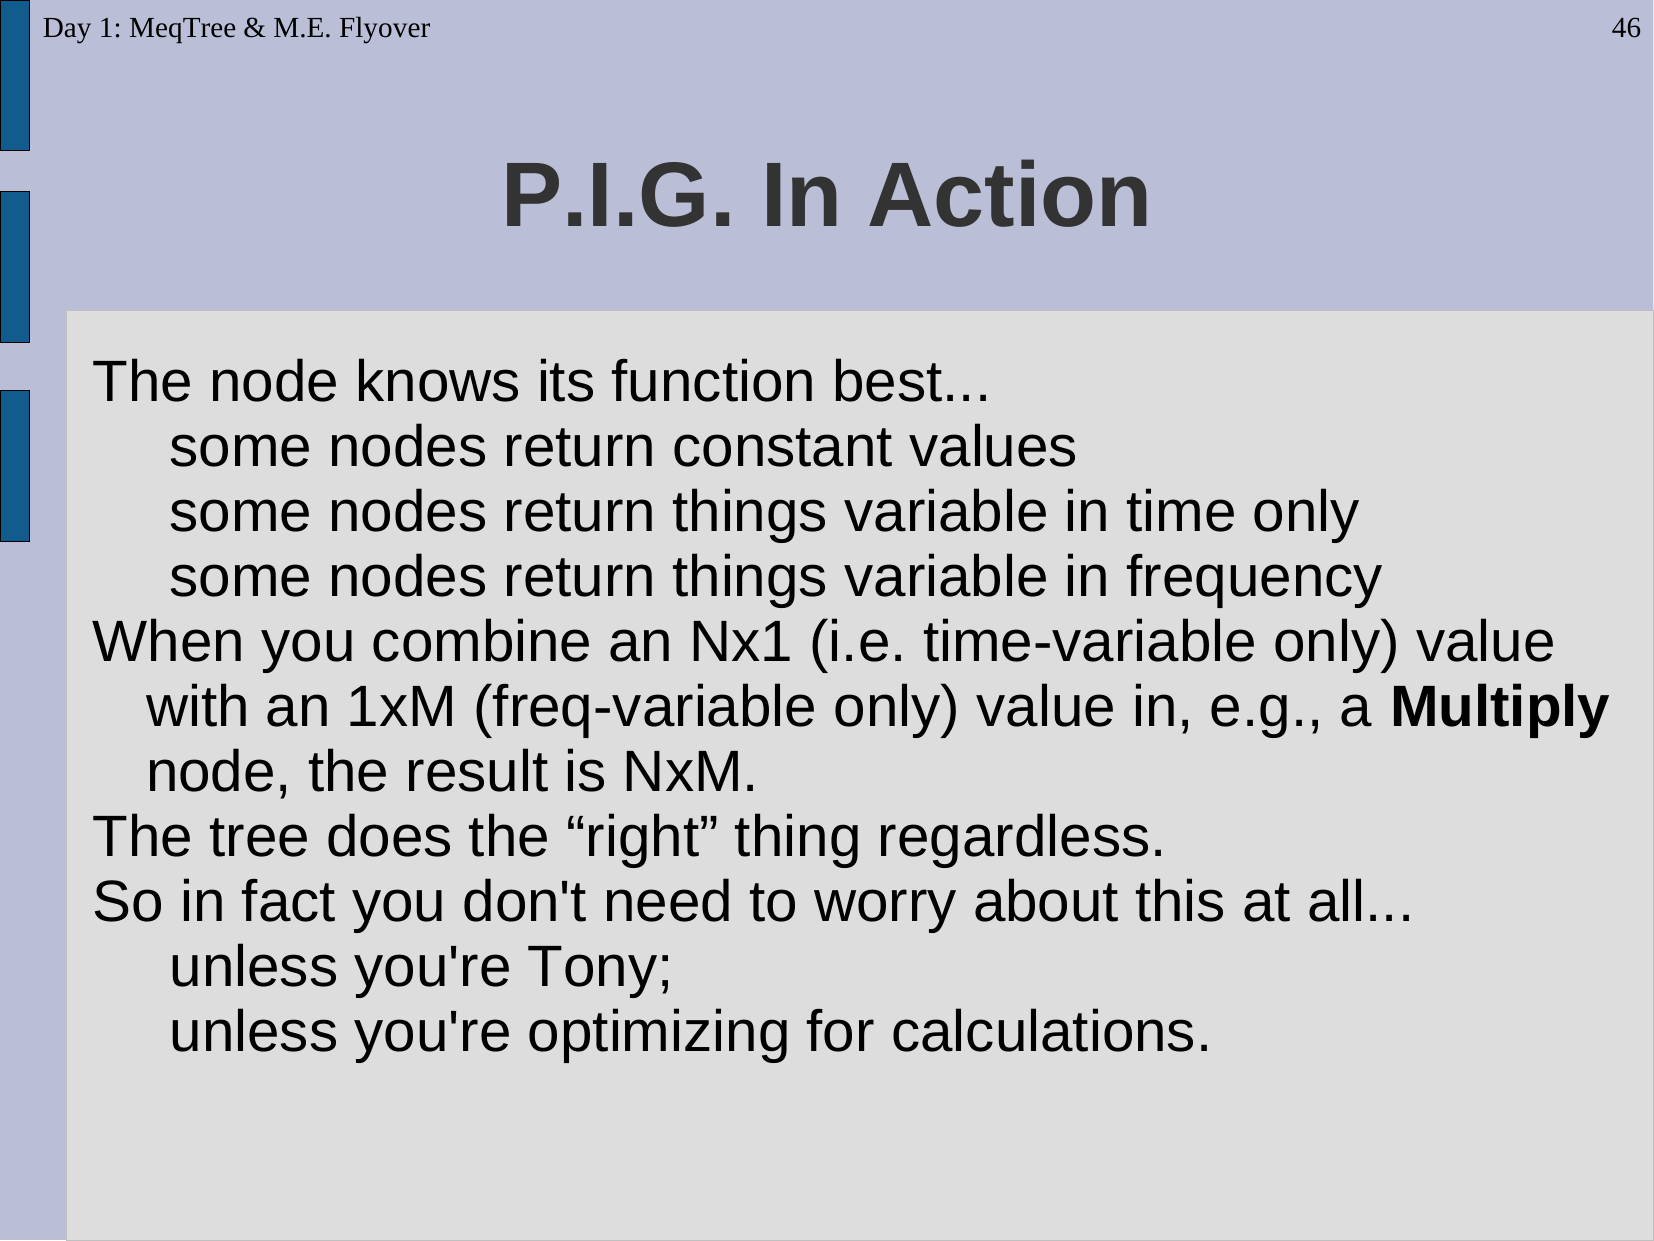

Day 1: MeqTree & M.E. Flyover
46
# P.I.G. In Action
The node knows its function best...
some nodes return constant values
some nodes return things variable in time only
some nodes return things variable in frequency
When you combine an Nx1 (i.e. time-variable only) value with an 1xM (freq-variable only) value in, e.g., a Multiply node, the result is NxM.
The tree does the “right” thing regardless.
So in fact you don't need to worry about this at all...
unless you're Tony;
unless you're optimizing for calculations.